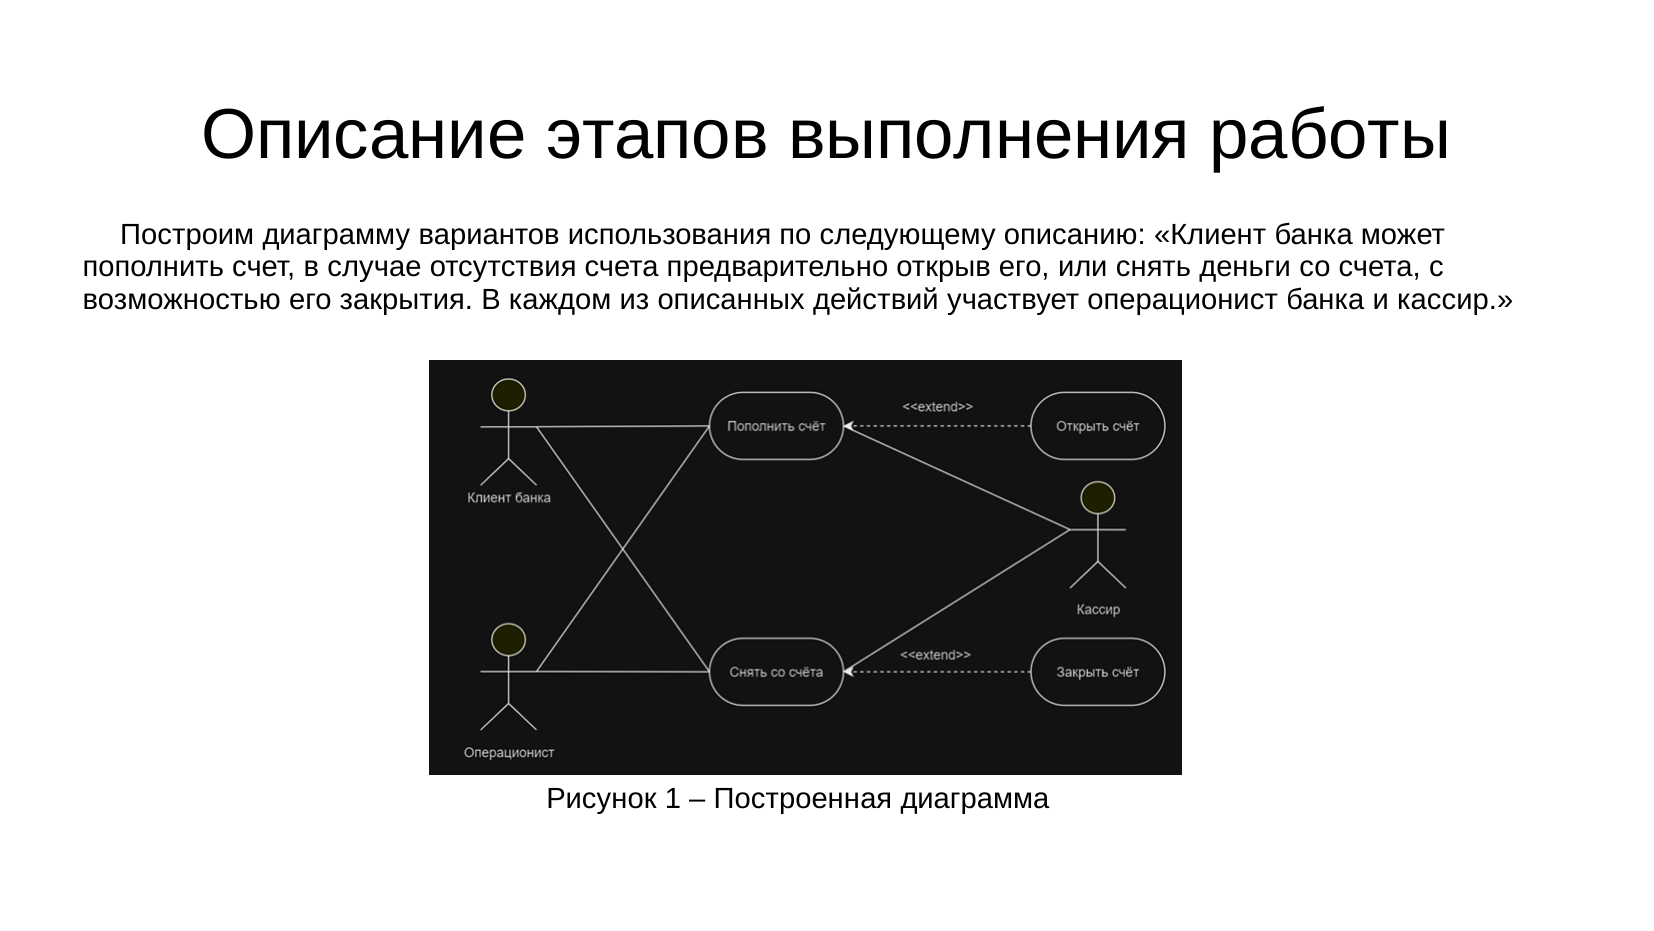

# Описание этапов выполнения работы
Построим диаграмму вариантов использования по следующему описанию: «Клиент банка может пополнить счет, в случае отсутствия счета предварительно открыв его, или снять деньги со счета, с возможностью его закрытия. В каждом из описанных действий участвует операционист банка и кассир.»
Рисунок 1 – Построенная диаграмма